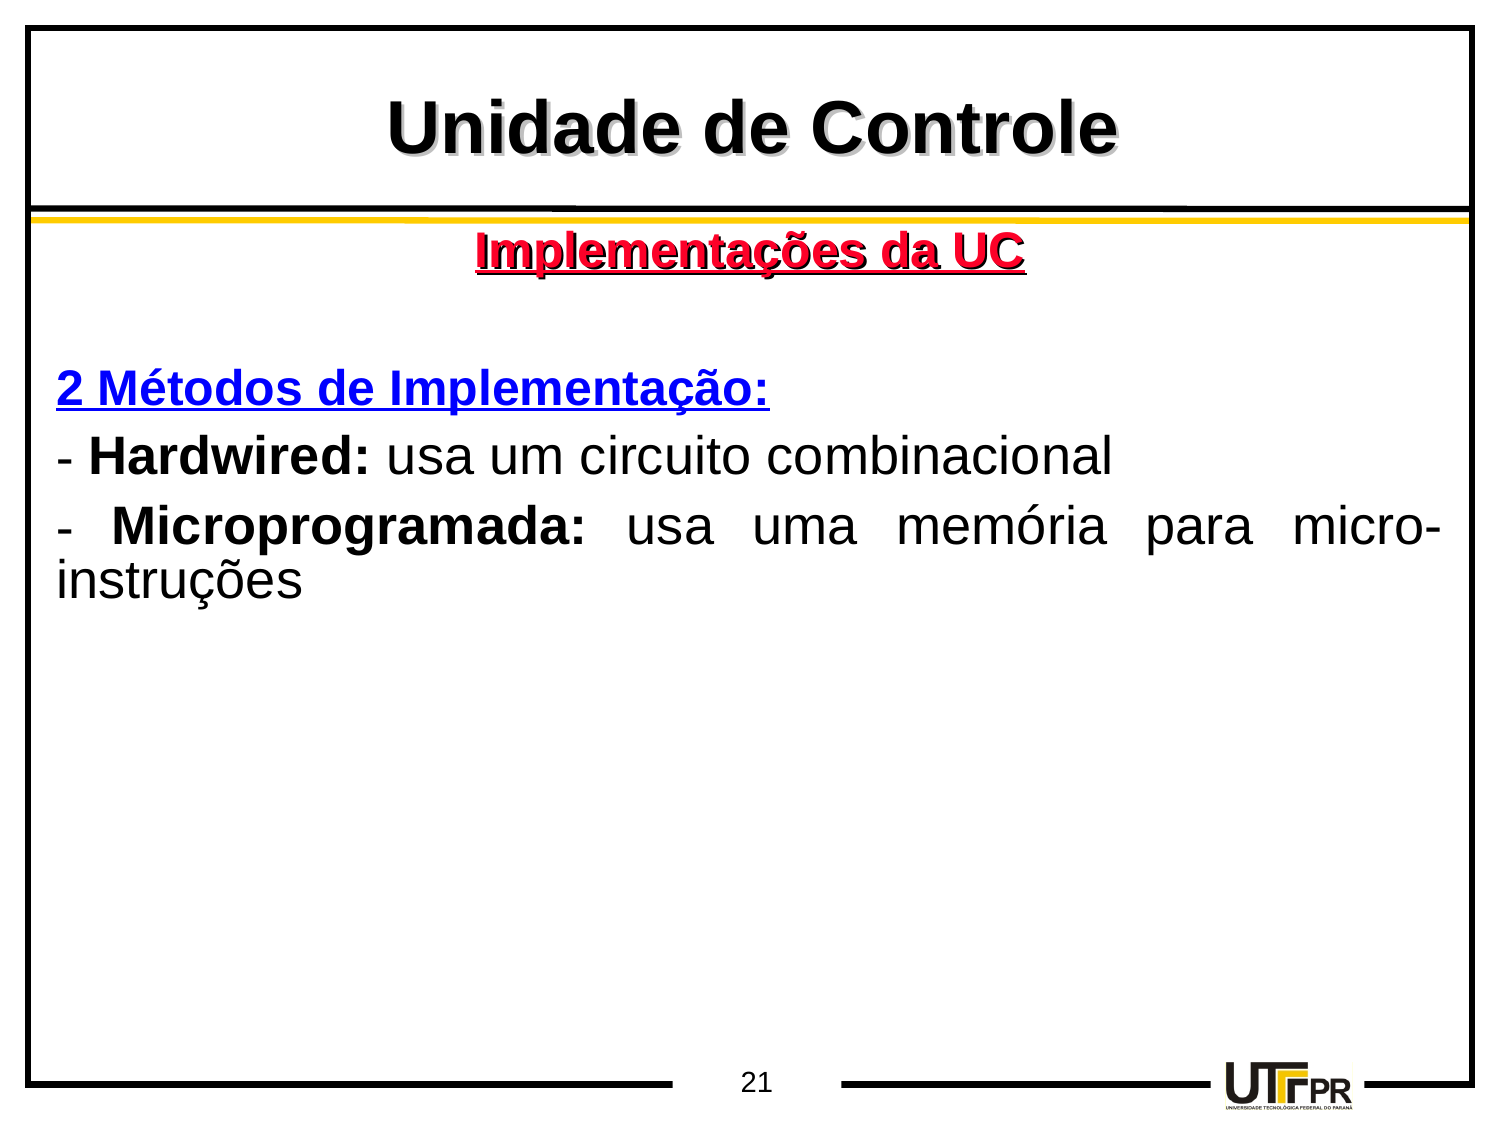

Unidade de Controle
# Implementações da UC
2 Métodos de Implementação:
 Hardwired: usa um circuito combinacional
 Microprogramada: usa uma memória para micro-instruções